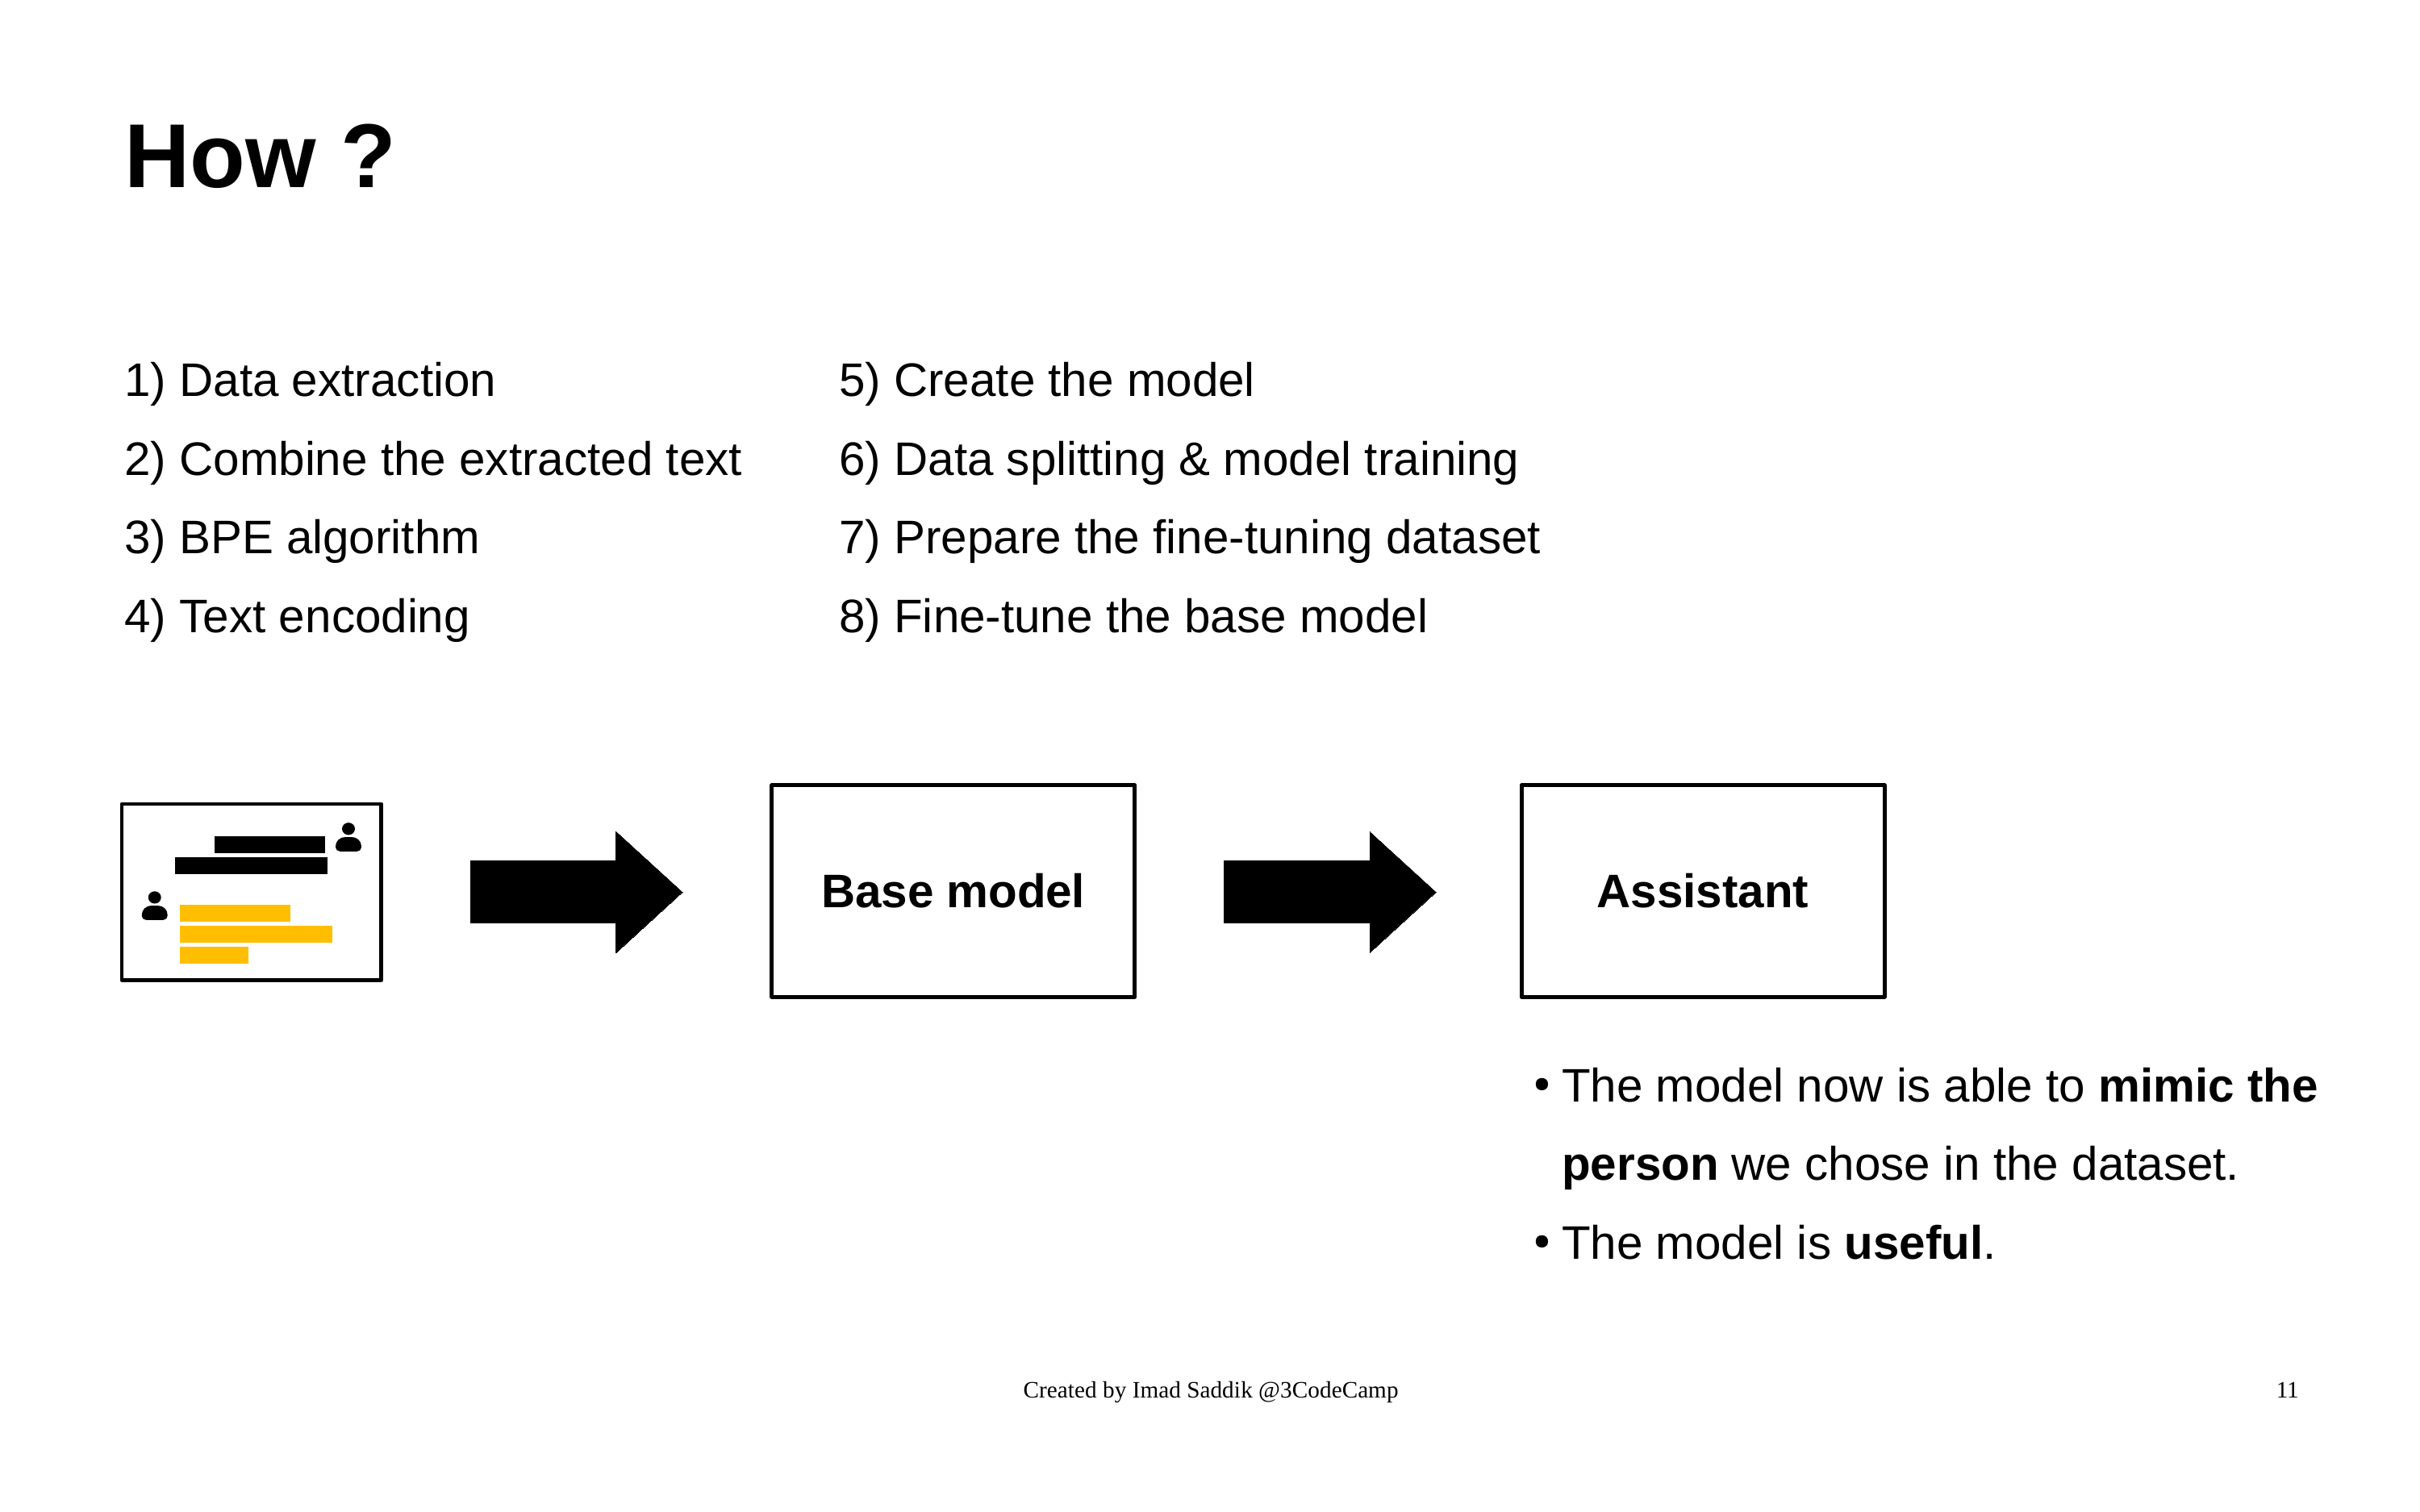

How ?
Data extraction
Combine the extracted text
BPE algorithm
Text encoding
Create the model
Data splitting & model training
Prepare the fine-tuning dataset
Fine-tune the base model
Base model
Assistant
The model now is able to mimic the person we chose in the dataset.
The model is useful.
Created by Imad Saddik @3CodeCamp
11